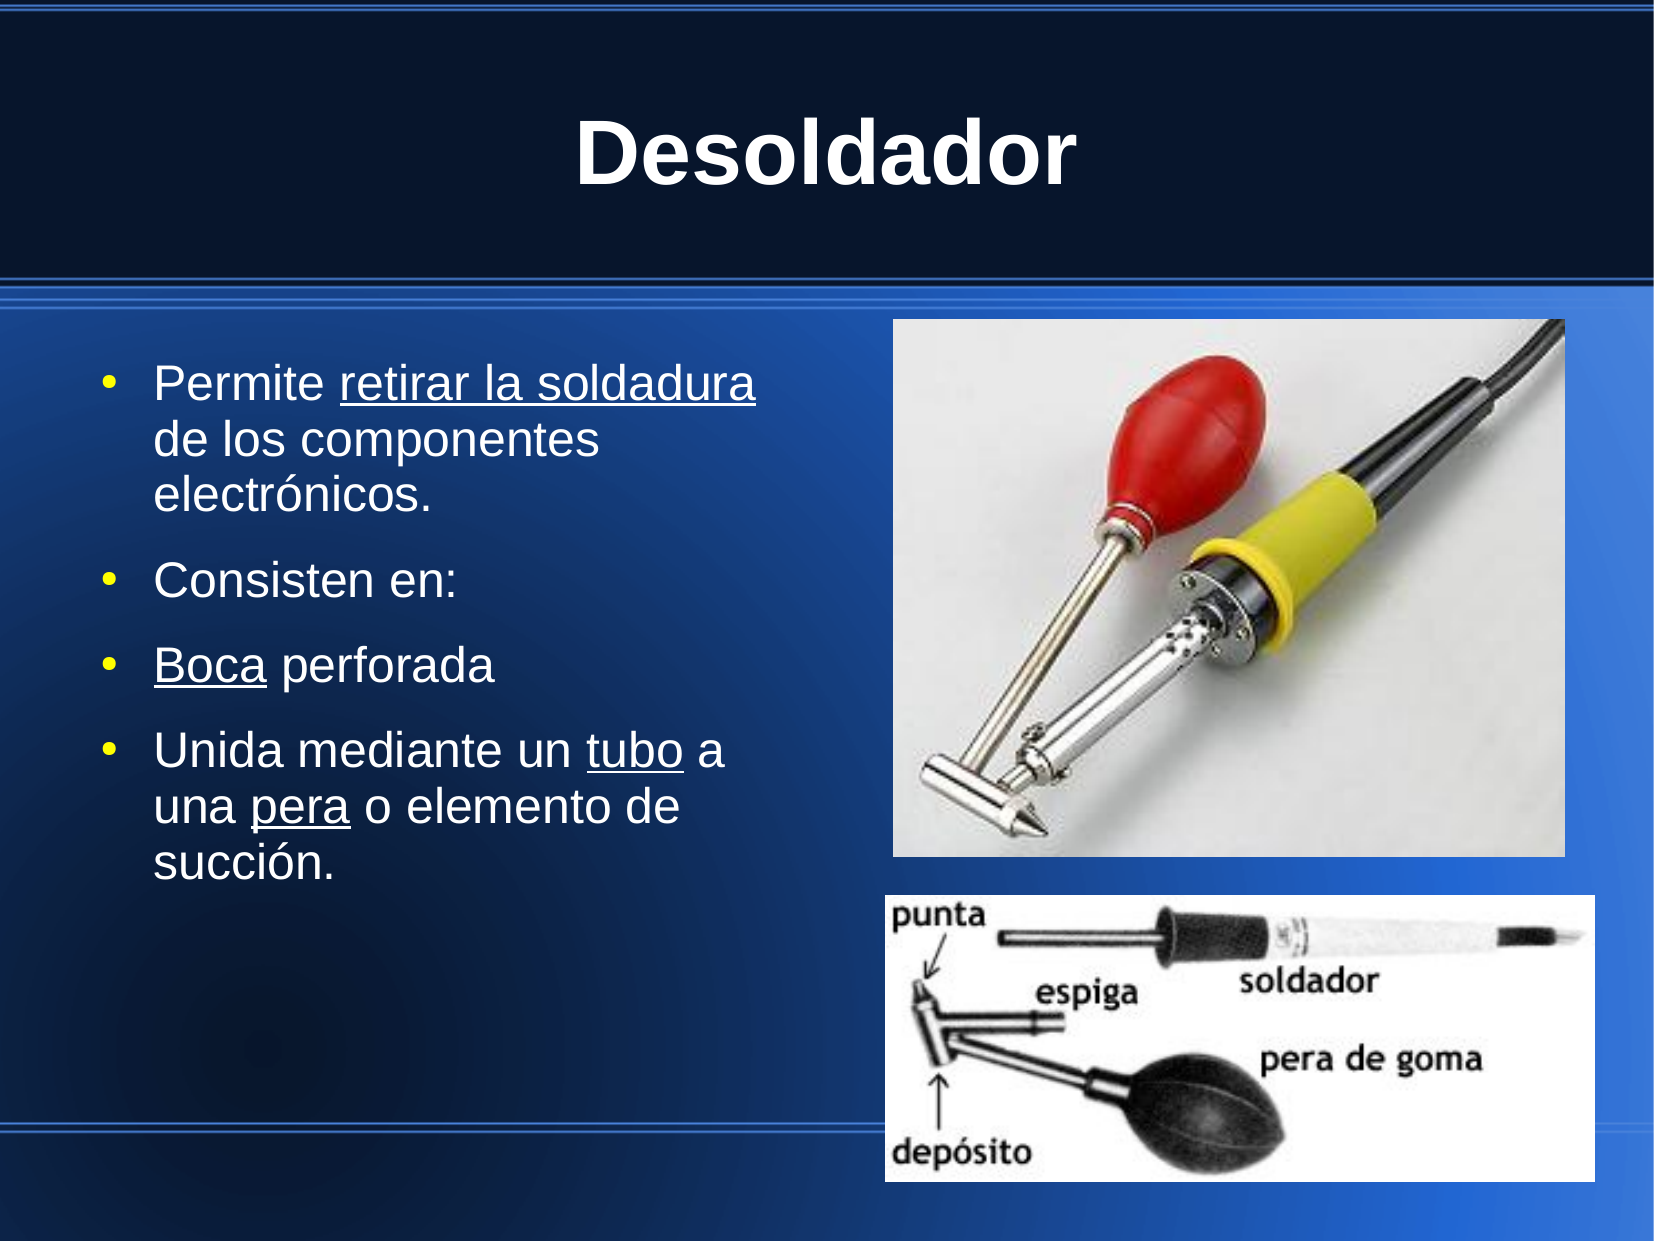

# Desoldador
Permite retirar la soldadura de los componentes electrónicos.
Consisten en:
Boca perforada
Unida mediante un tubo a una pera o elemento de succión.
12